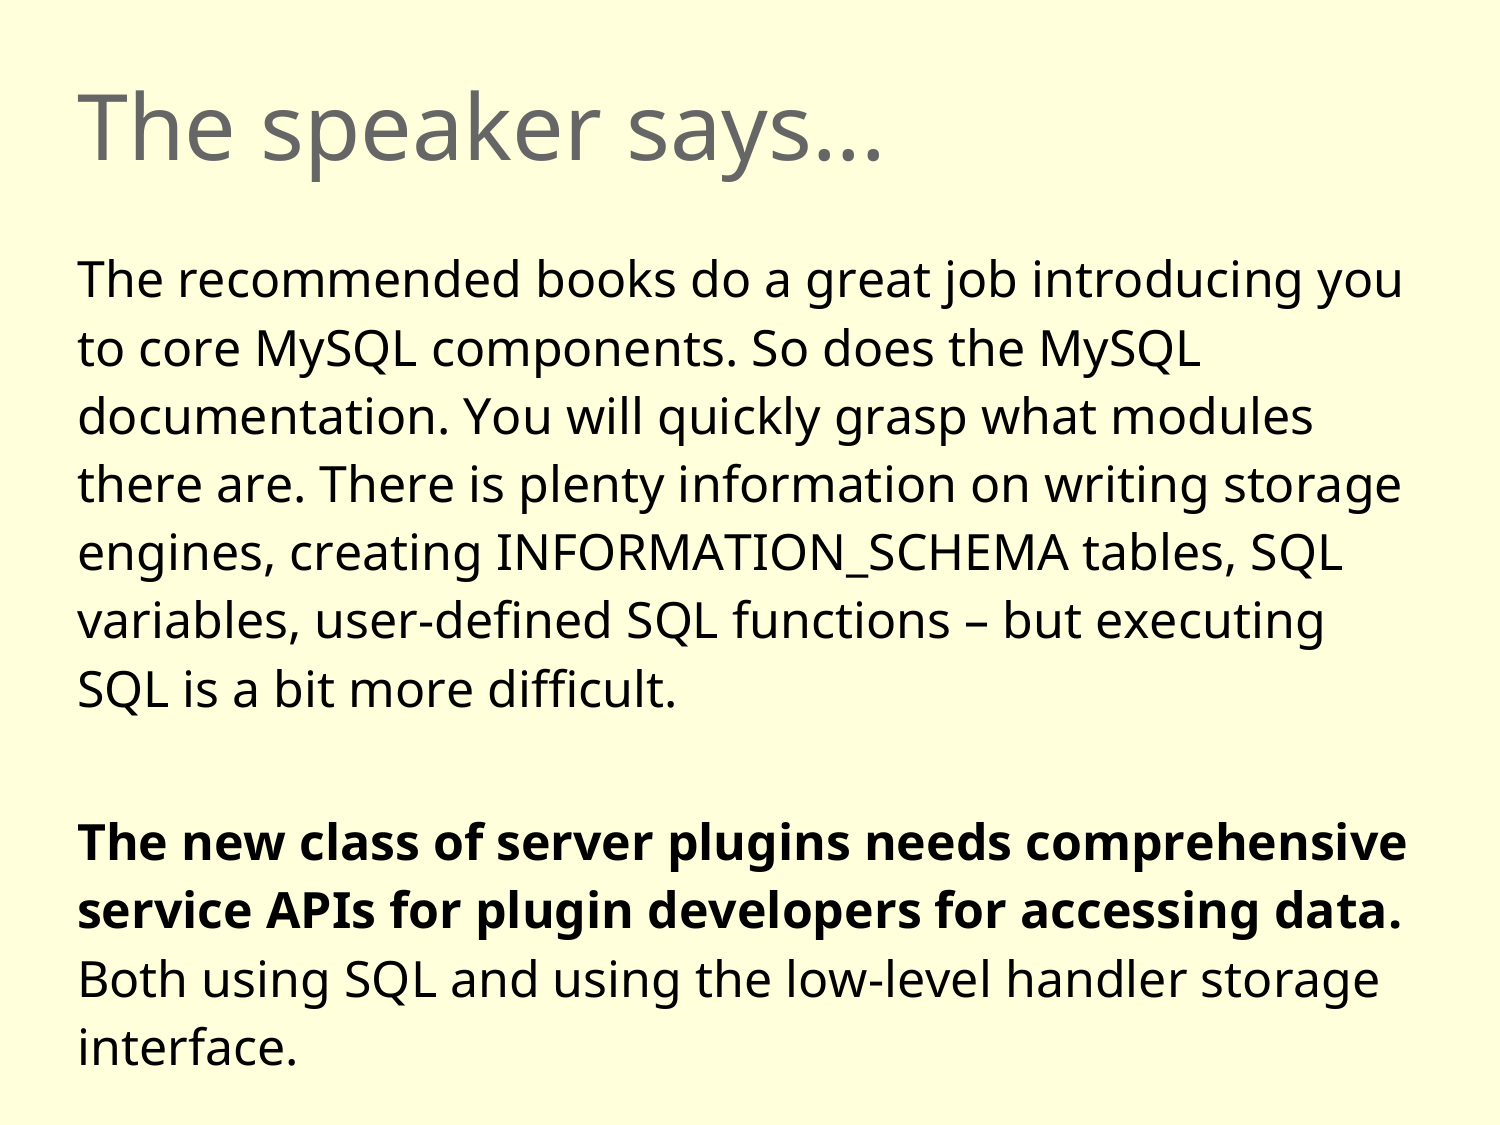

# The speaker says...
The recommended books do a great job introducing you to core MySQL components. So does the MySQL documentation. You will quickly grasp what modules there are. There is plenty information on writing storage engines, creating INFORMATION_SCHEMA tables, SQL variables, user-defined SQL functions – but executing SQL is a bit more difficult.
The new class of server plugins needs comprehensive service APIs for plugin developers for accessing data. Both using SQL and using the low-level handler storage interface.